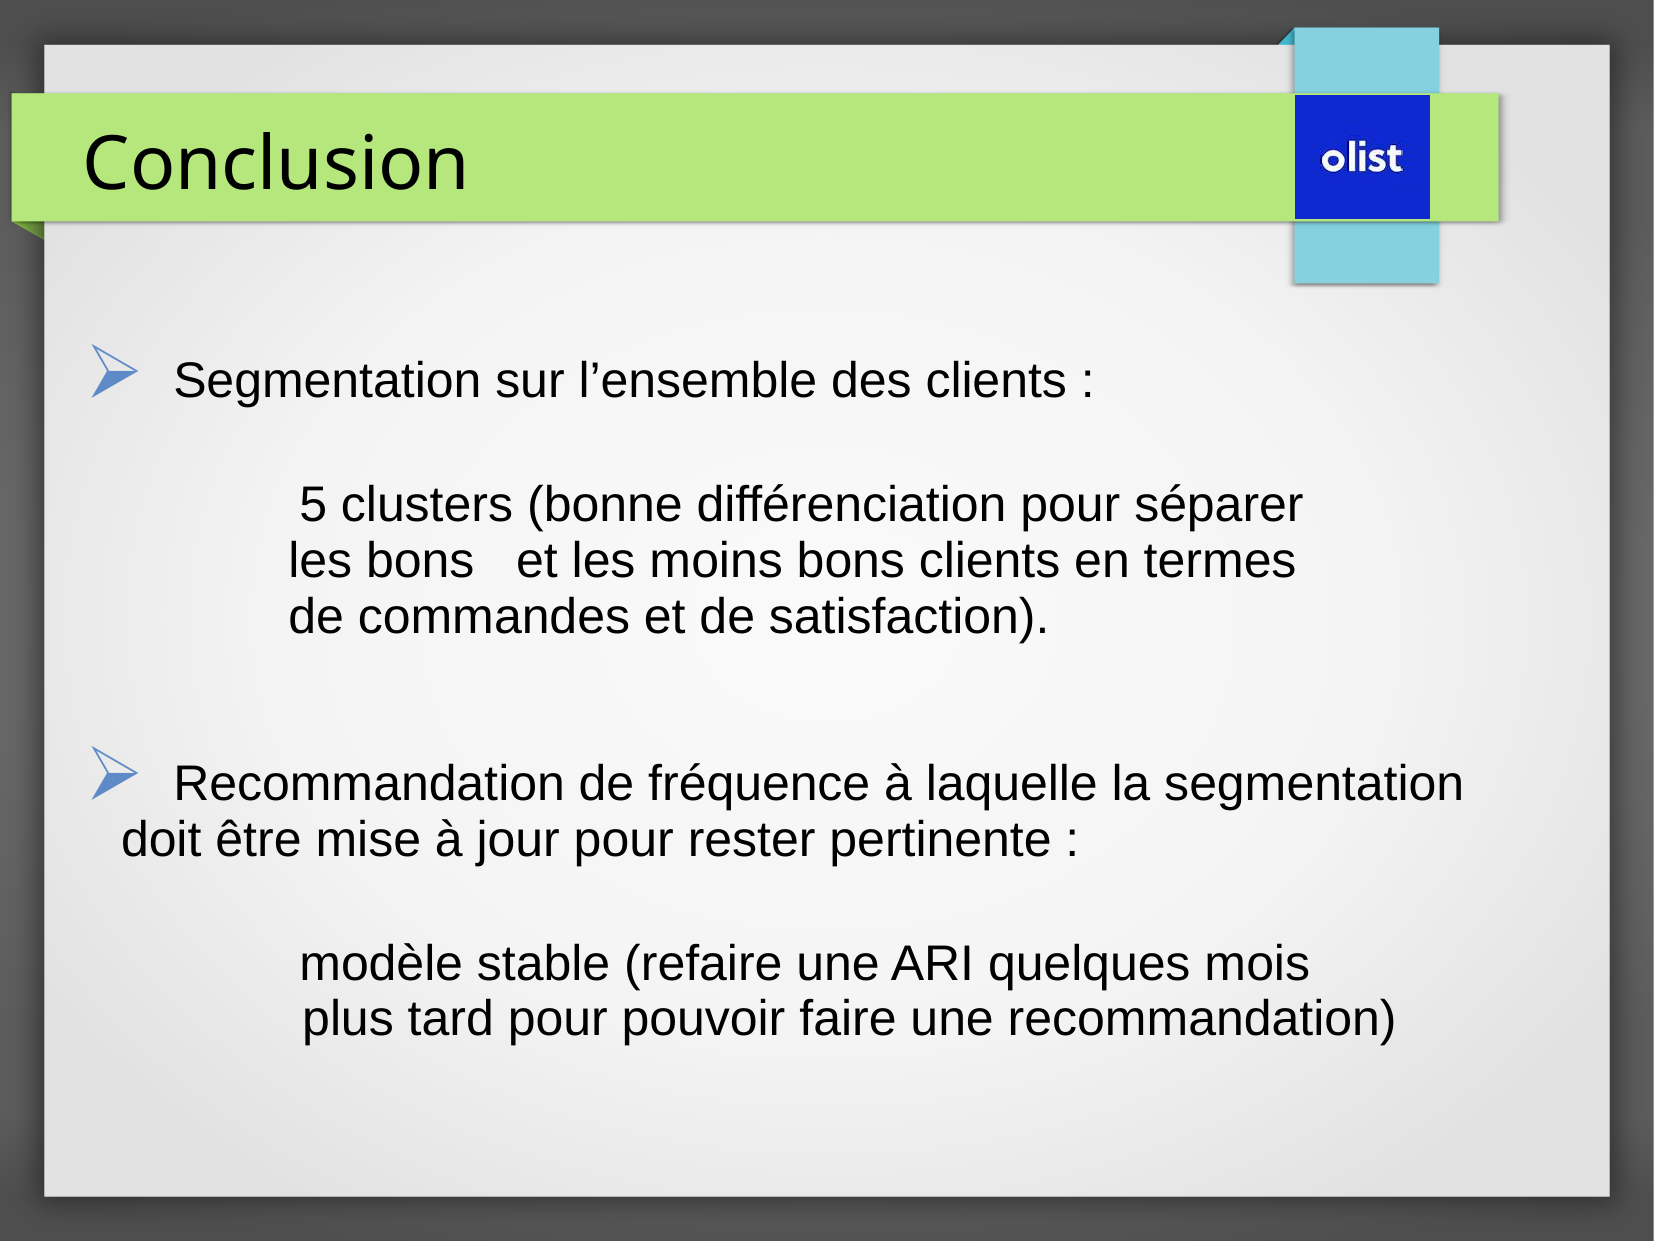

# Conclusion
 Segmentation sur l’ensemble des clients :
 5 clusters (bonne différenciation pour séparer les bons et les moins bons clients en termes de commandes et de satisfaction).
 Recommandation de fréquence à laquelle la segmentation doit être mise à jour pour rester pertinente :
 modèle stable (refaire une ARI quelques mois plus tard pour pouvoir faire une recommandation)